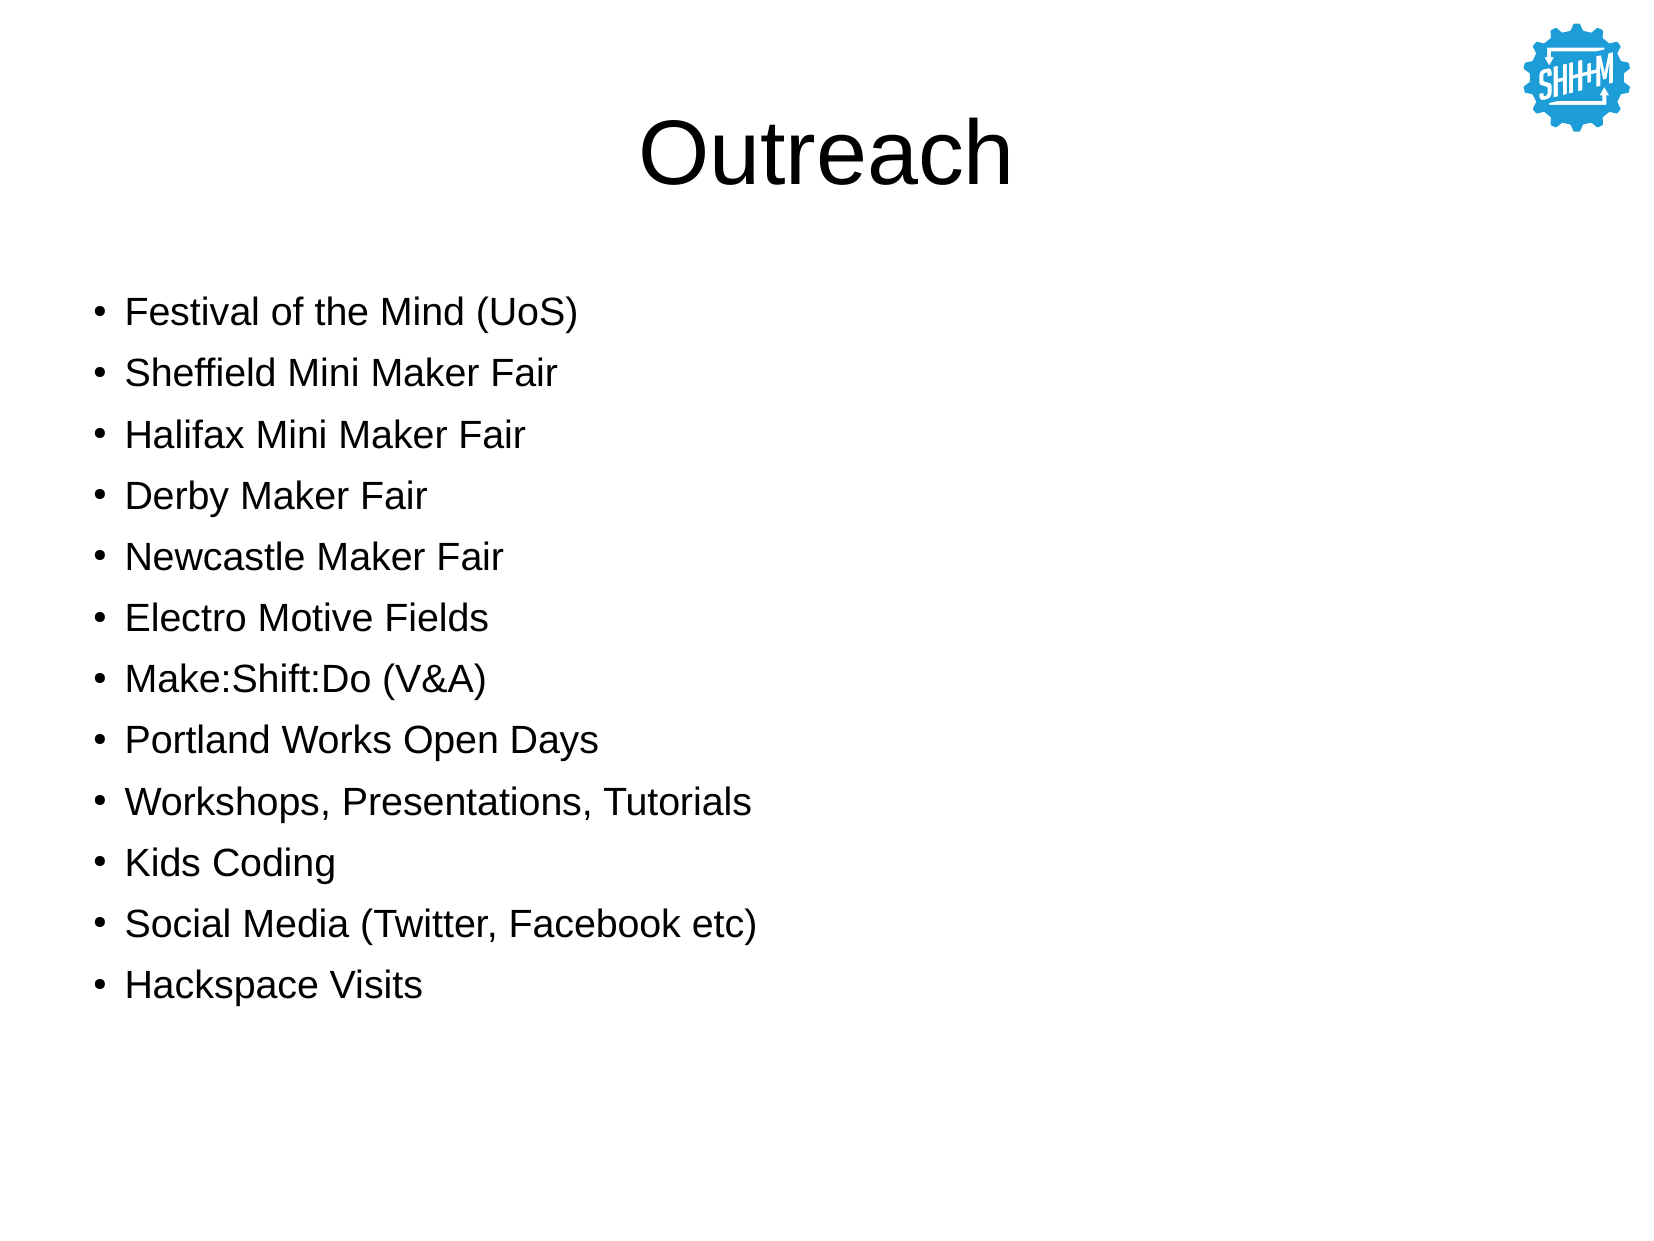

# Outreach
Festival of the Mind (UoS)
Sheffield Mini Maker Fair
Halifax Mini Maker Fair
Derby Maker Fair
Newcastle Maker Fair
Electro Motive Fields
Make:Shift:Do (V&A)
Portland Works Open Days
Workshops, Presentations, Tutorials
Kids Coding
Social Media (Twitter, Facebook etc)
Hackspace Visits